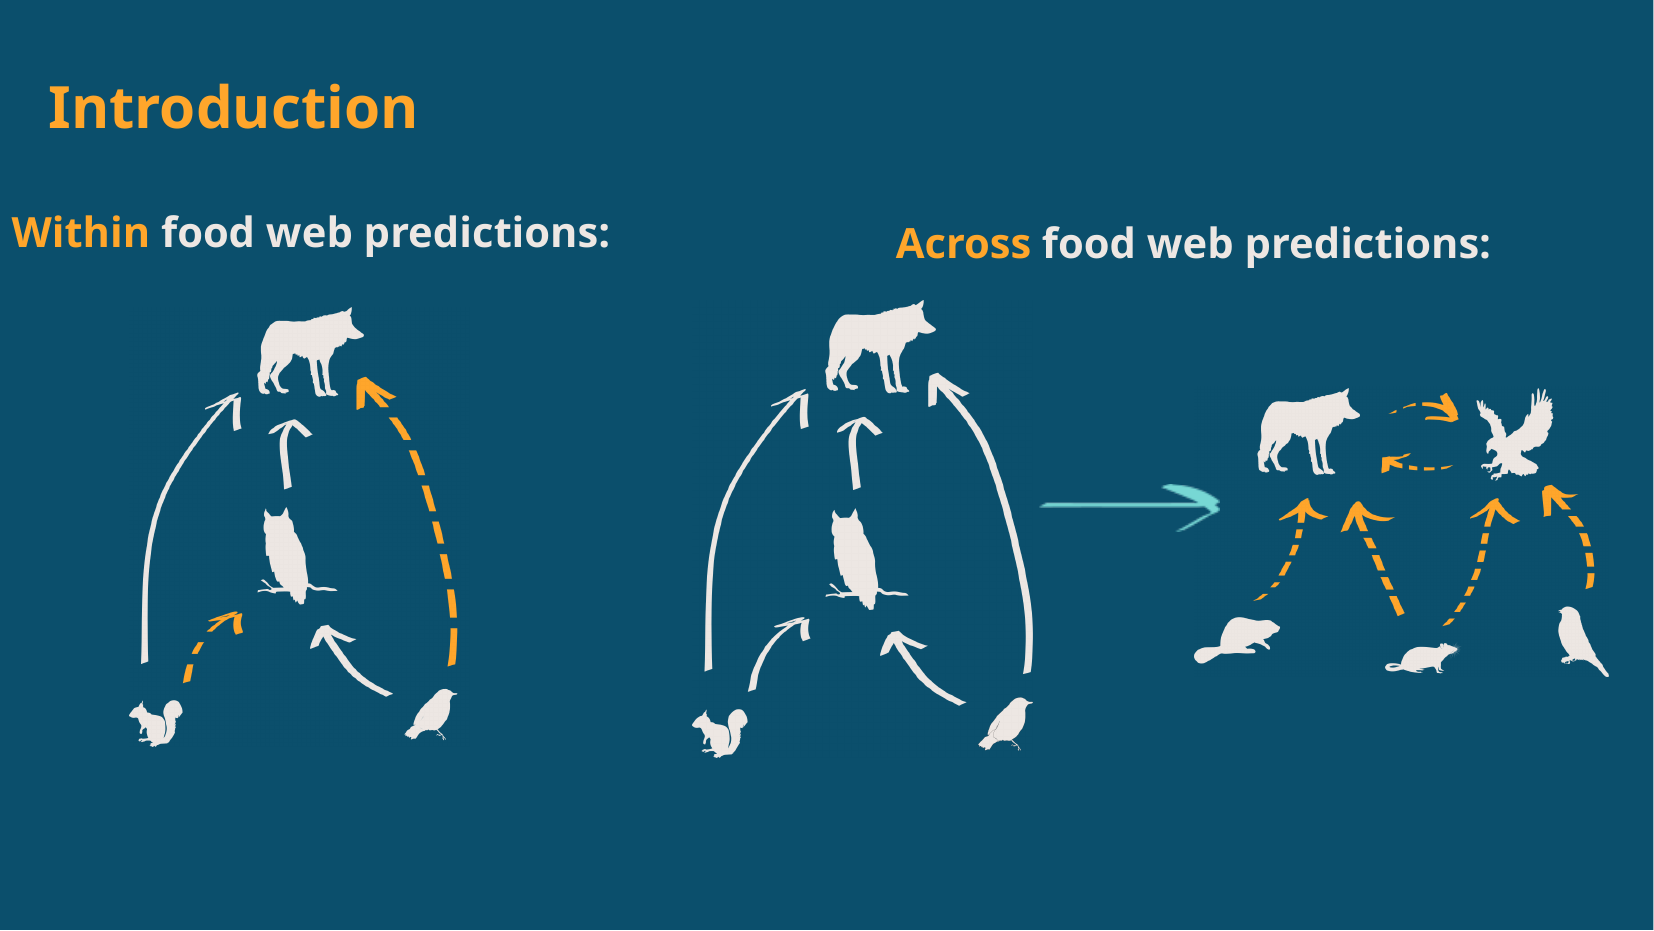

Introduction
Within food web predictions:
Across food web predictions: